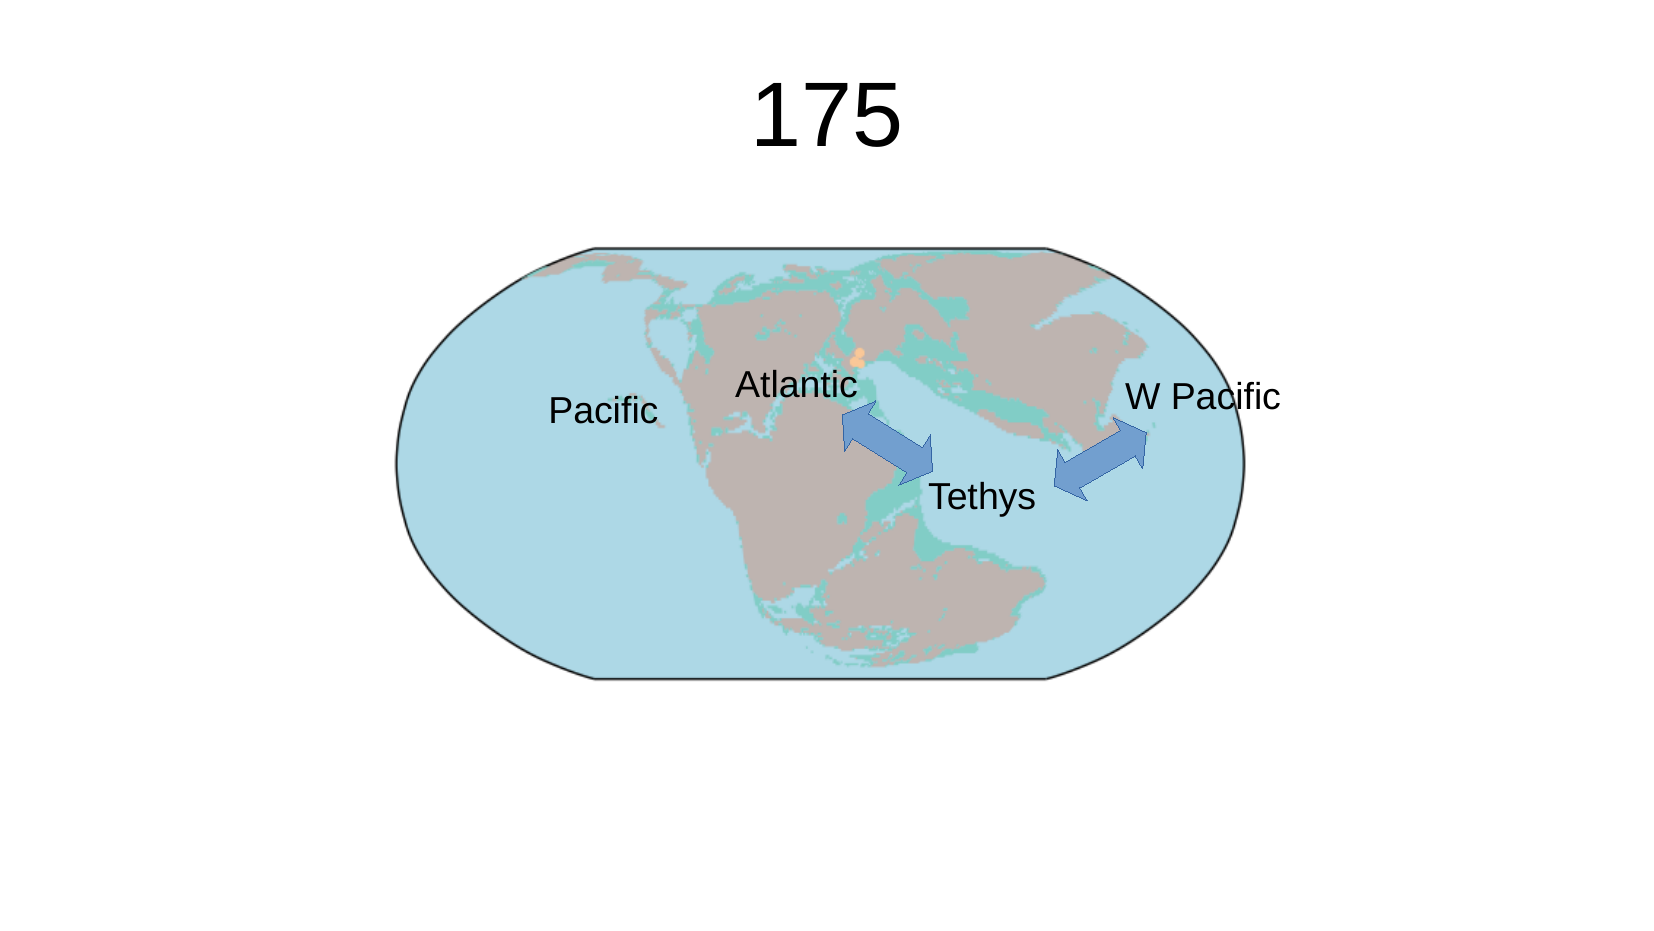

# 175
Atlantic
W Pacific
Pacific
Tethys